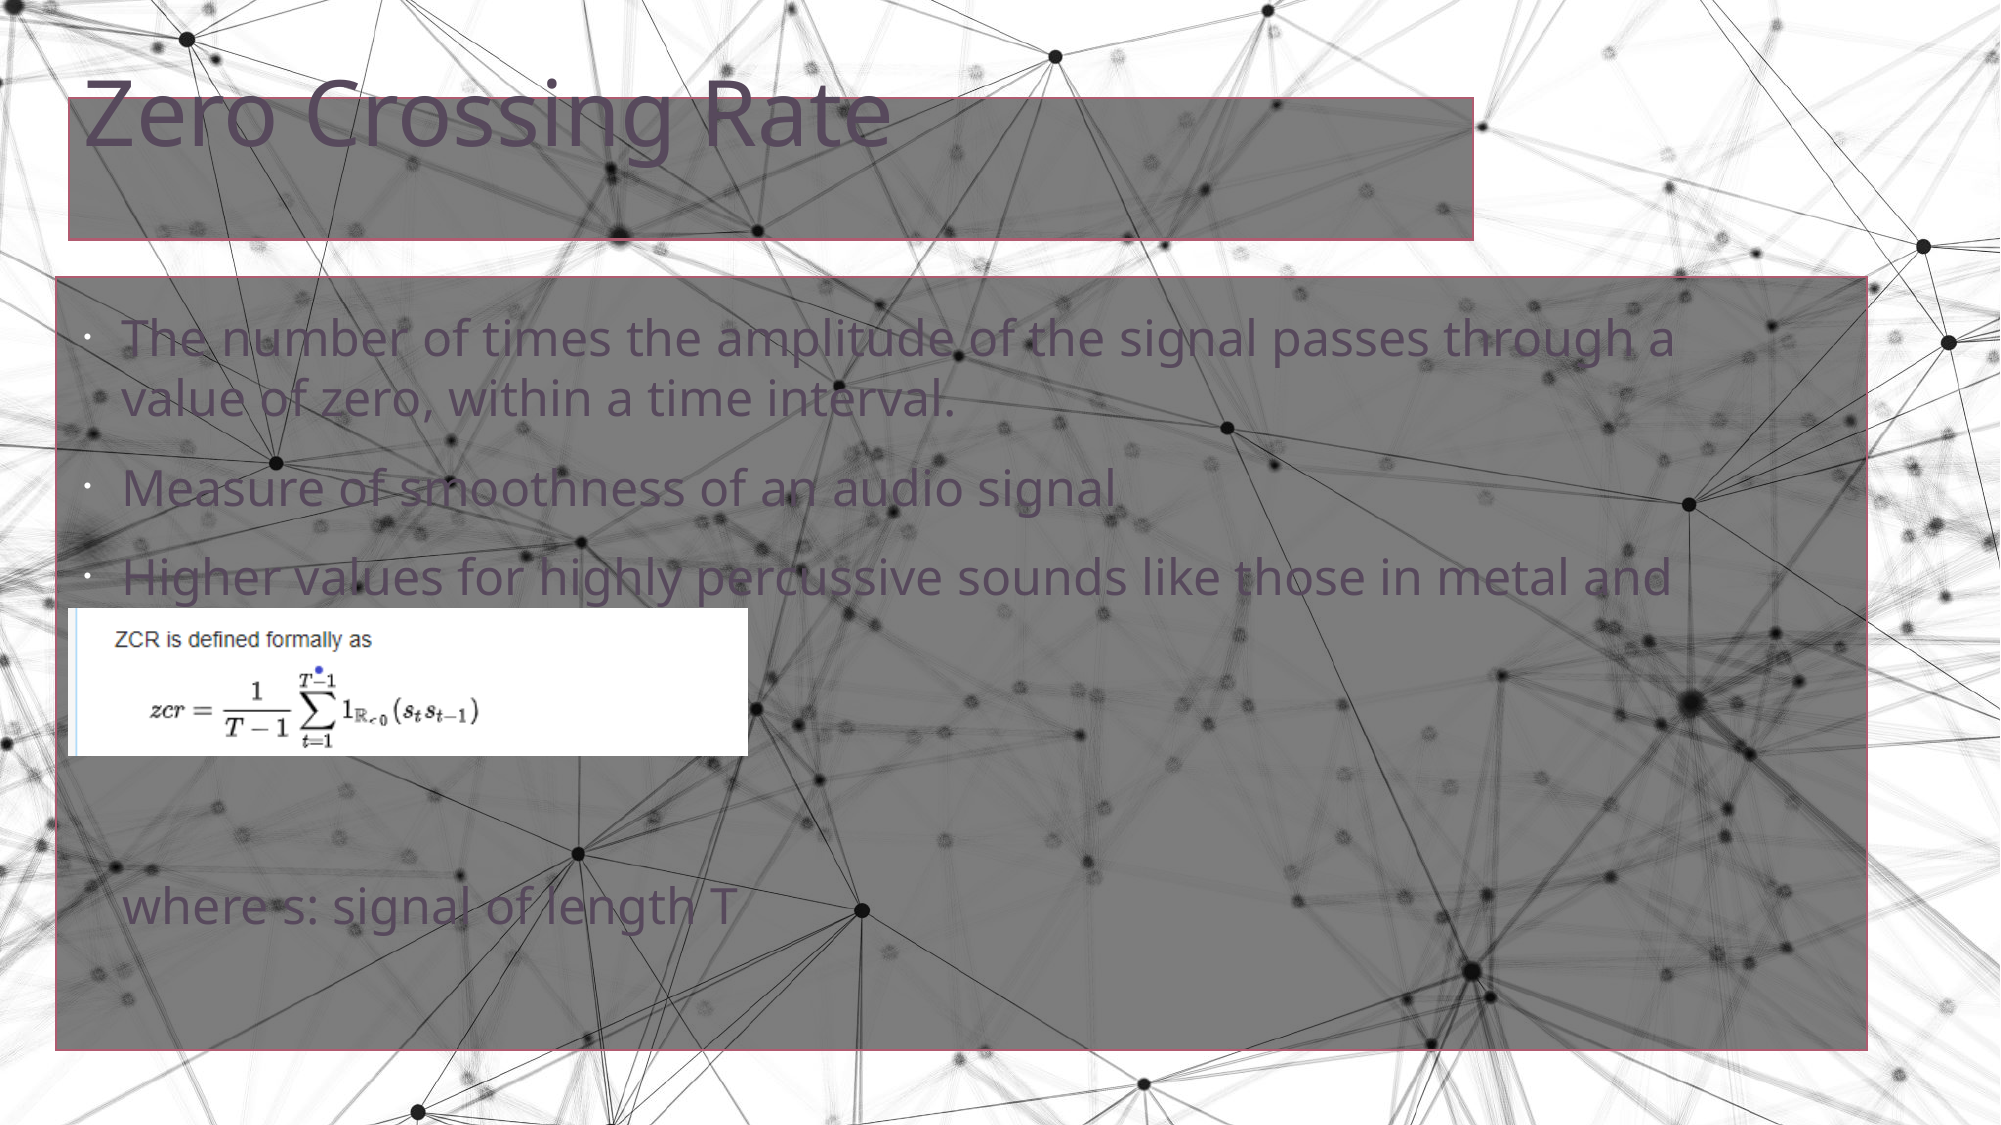

# Zero Crossing Rate
The number of times the amplitude of the signal passes through a value of zero, within a time interval.
Measure of smoothness of an audio signal
Higher values for highly percussive sounds like those in metal and pop.
 where s: signal of length T